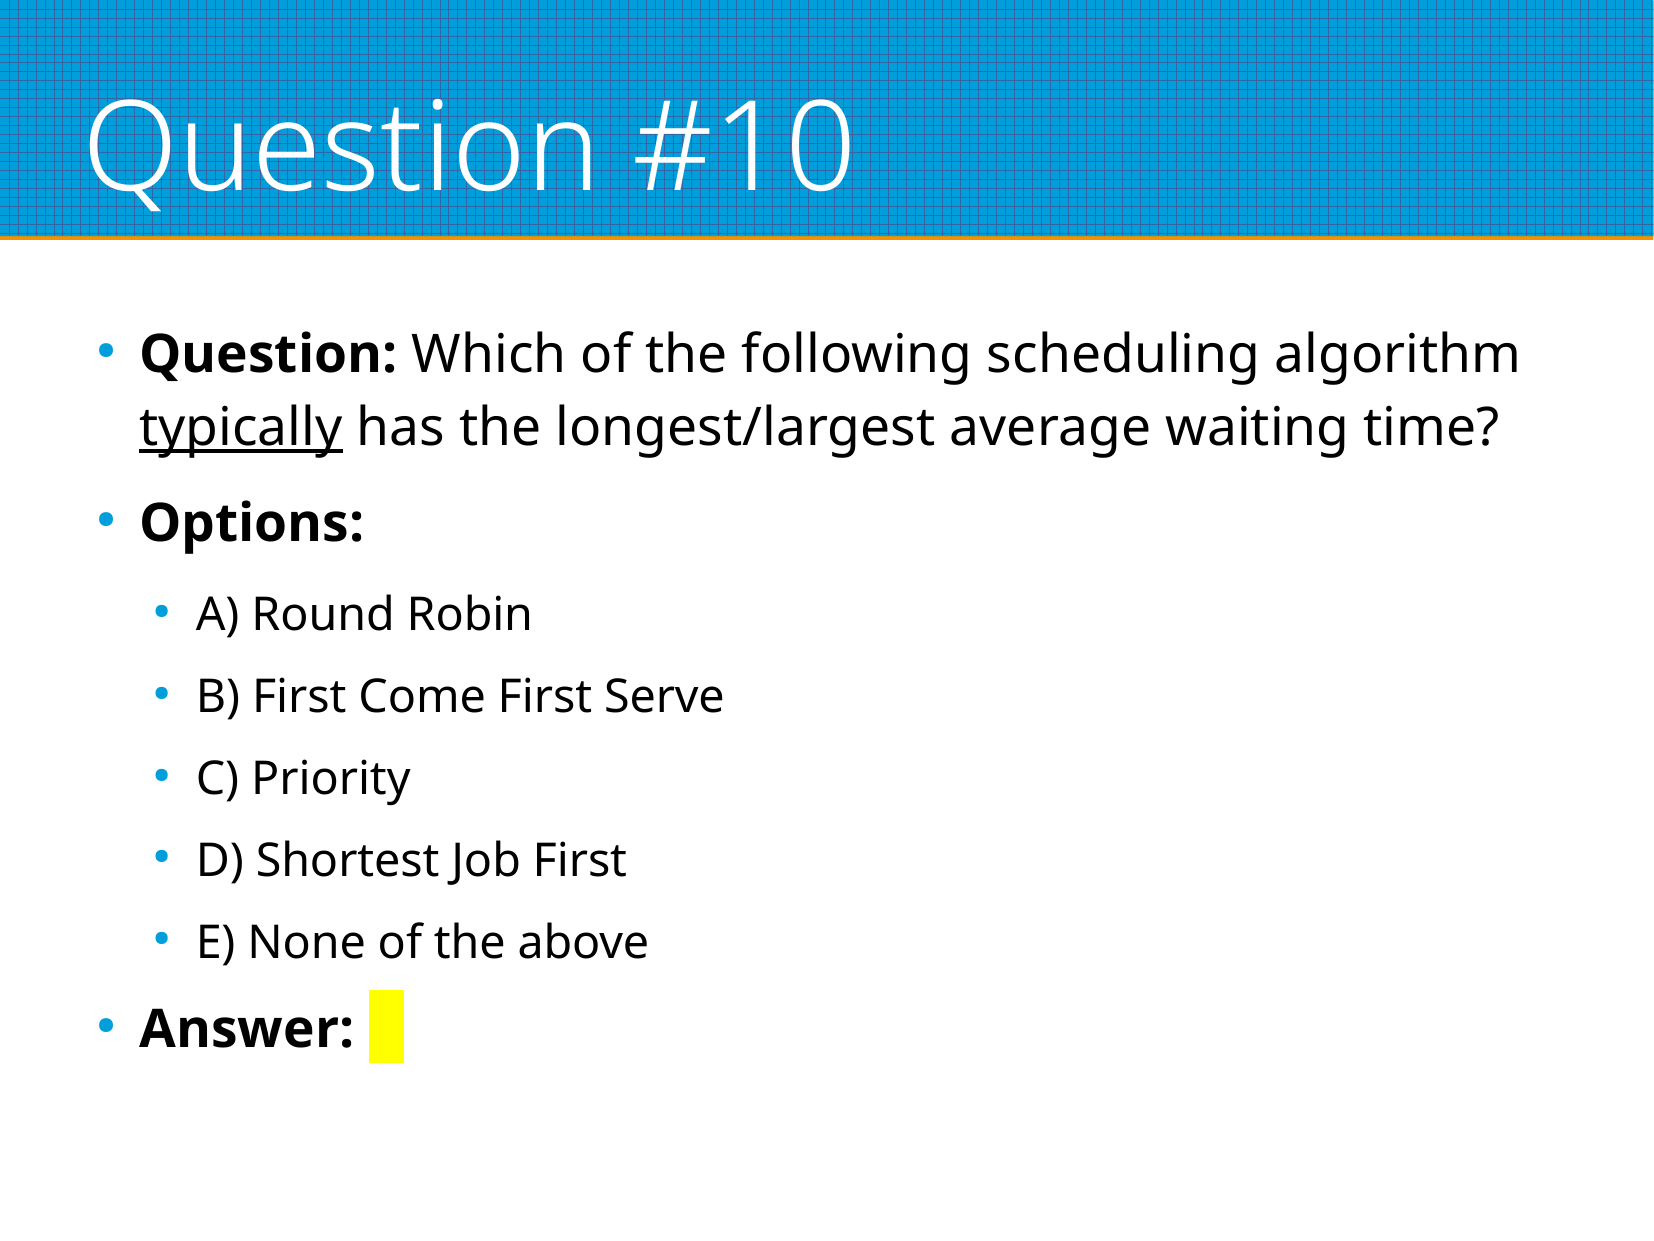

# Question #10
Question: Which of the following scheduling algorithm typically has the longest/largest average waiting time?
Options:
A) Round Robin
B) First Come First Serve
C) Priority
D) Shortest Job First
E) None of the above
Answer: B